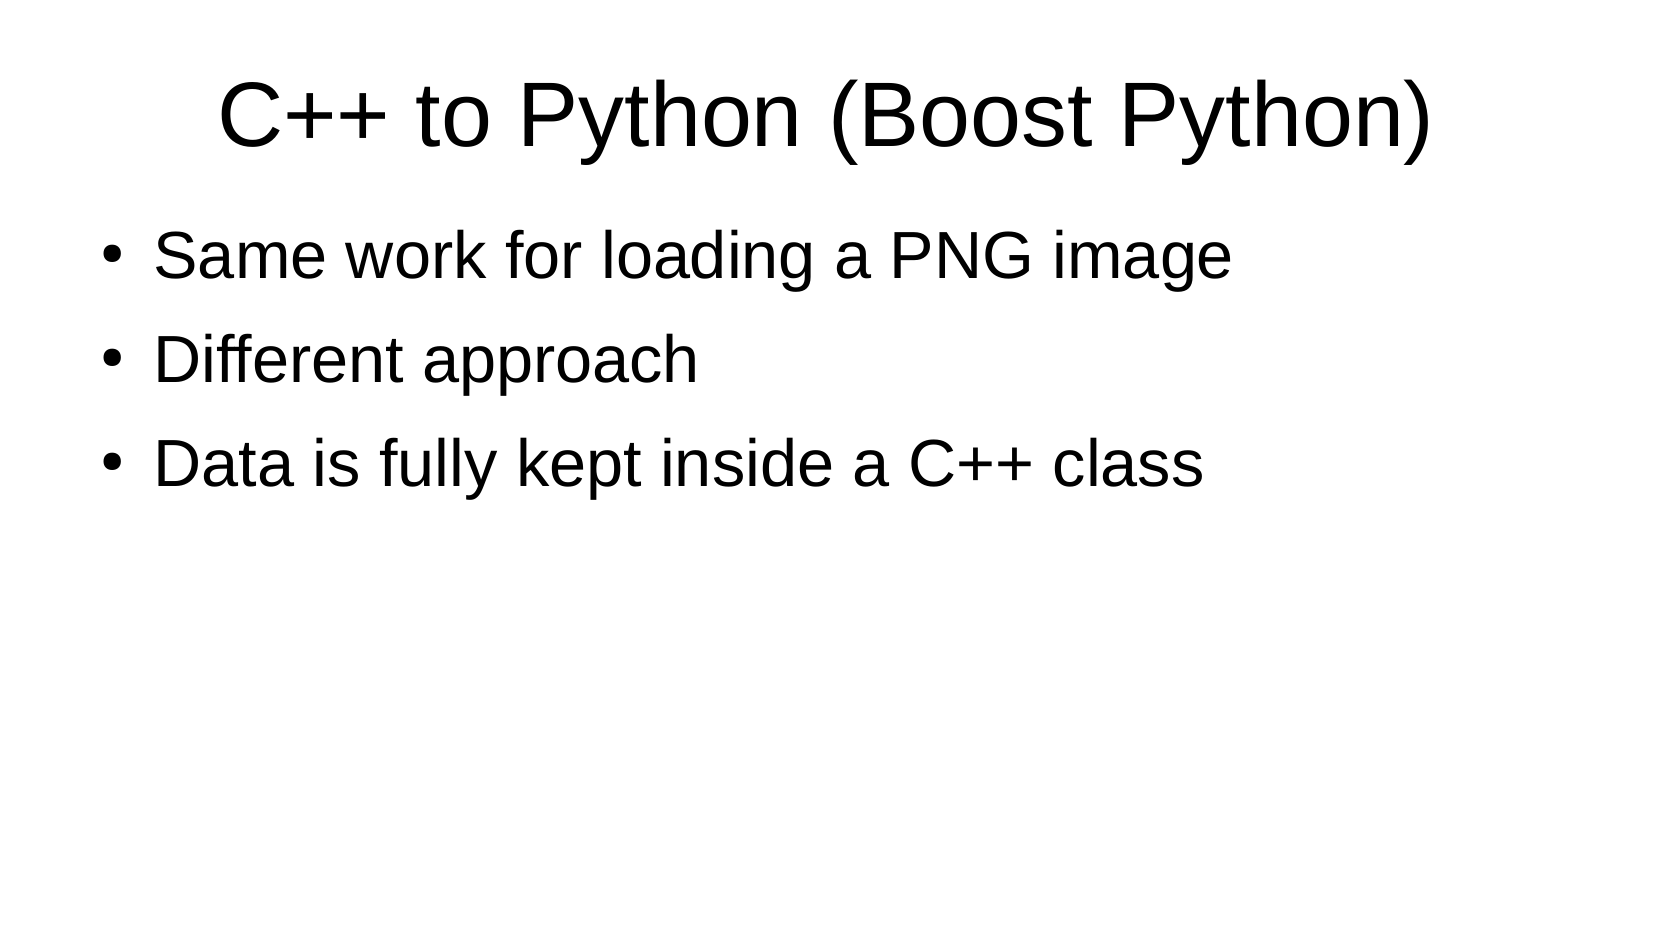

# C++ to Python (Boost Python)
Same work for loading a PNG image
Different approach
Data is fully kept inside a C++ class